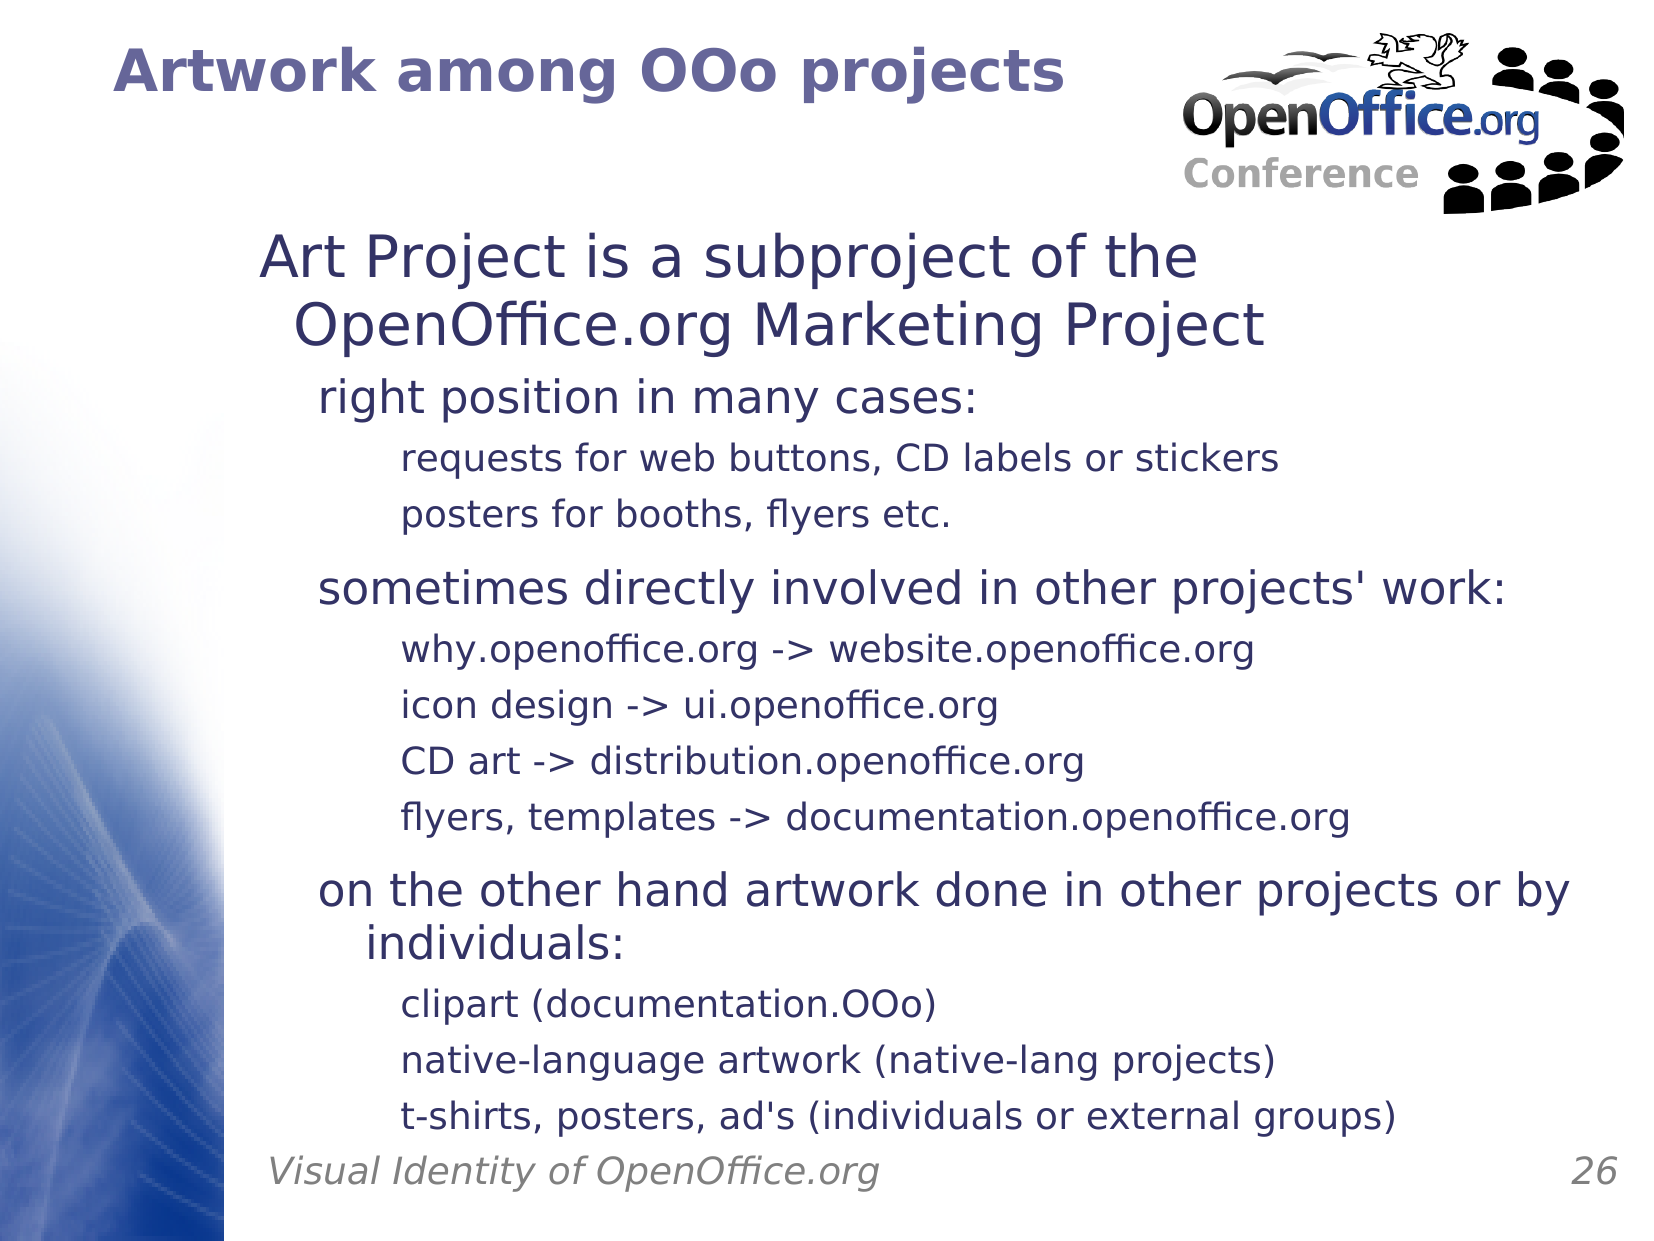

# Artwork among OOo projects
 Art Project is a subproject of the OpenOffice.org Marketing Project
right position in many cases:
requests for web buttons, CD labels or stickers
posters for booths, flyers etc.
sometimes directly involved in other projects' work:
why.openoffice.org -> website.openoffice.org
icon design -> ui.openoffice.org
CD art -> distribution.openoffice.org
flyers, templates -> documentation.openoffice.org
on the other hand artwork done in other projects or by individuals:
clipart (documentation.OOo)
native-language artwork (native-lang projects)
t-shirts, posters, ad's (individuals or external groups)